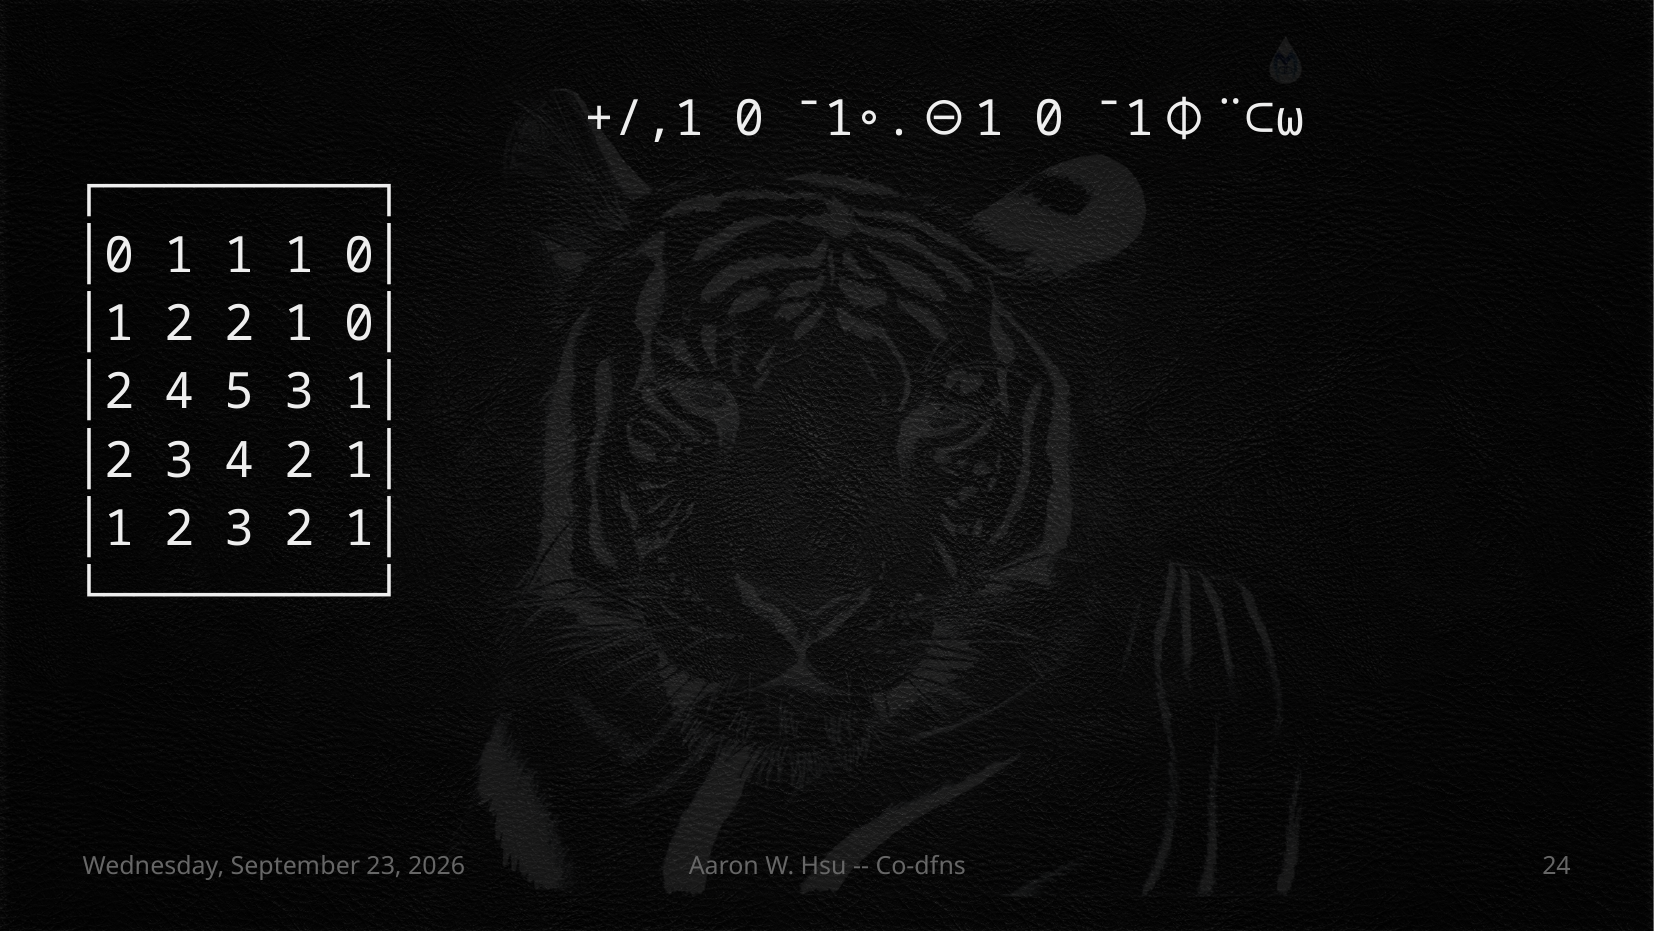

+/,1 0 ¯1∘.⊖1 0 ¯1⌽¨⊂⍵
┌─────────┐
│0 1 1 1 0│
│1 2 2 1 0│
│2 4 5 3 1│
│2 3 4 2 1│
│1 2 3 2 1│
└─────────┘
Aaron W. Hsu -- Co-dfns
24